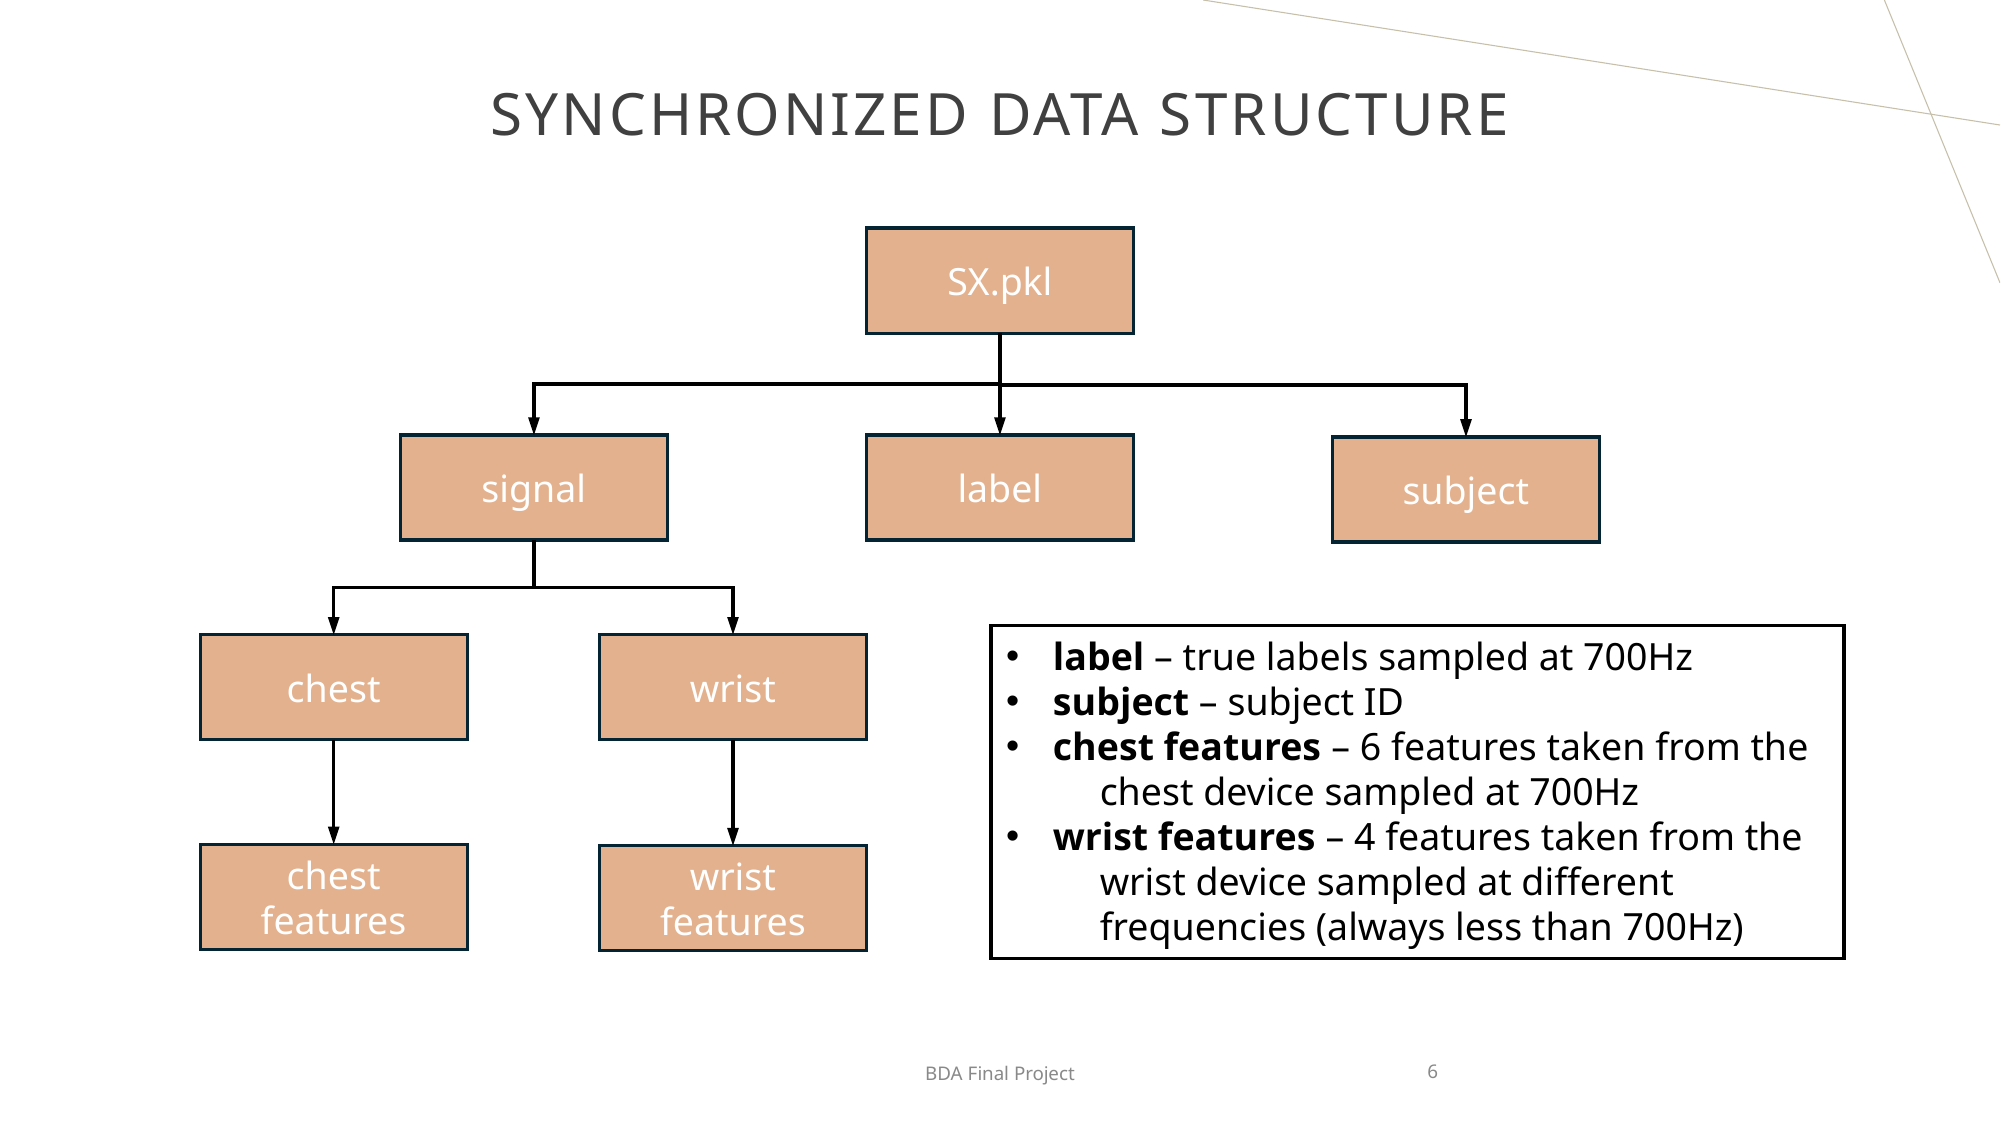

# Synchronized data structure
SX.pkl
signal
label
subject
label – true labels sampled at 700Hz
subject – subject ID
chest features – 6 features taken from the chest device sampled at 700Hz
wrist features – 4 features taken from the wrist device sampled at different frequencies (always less than 700Hz)
chest
wrist
chest features
wrist features
BDA Final Project